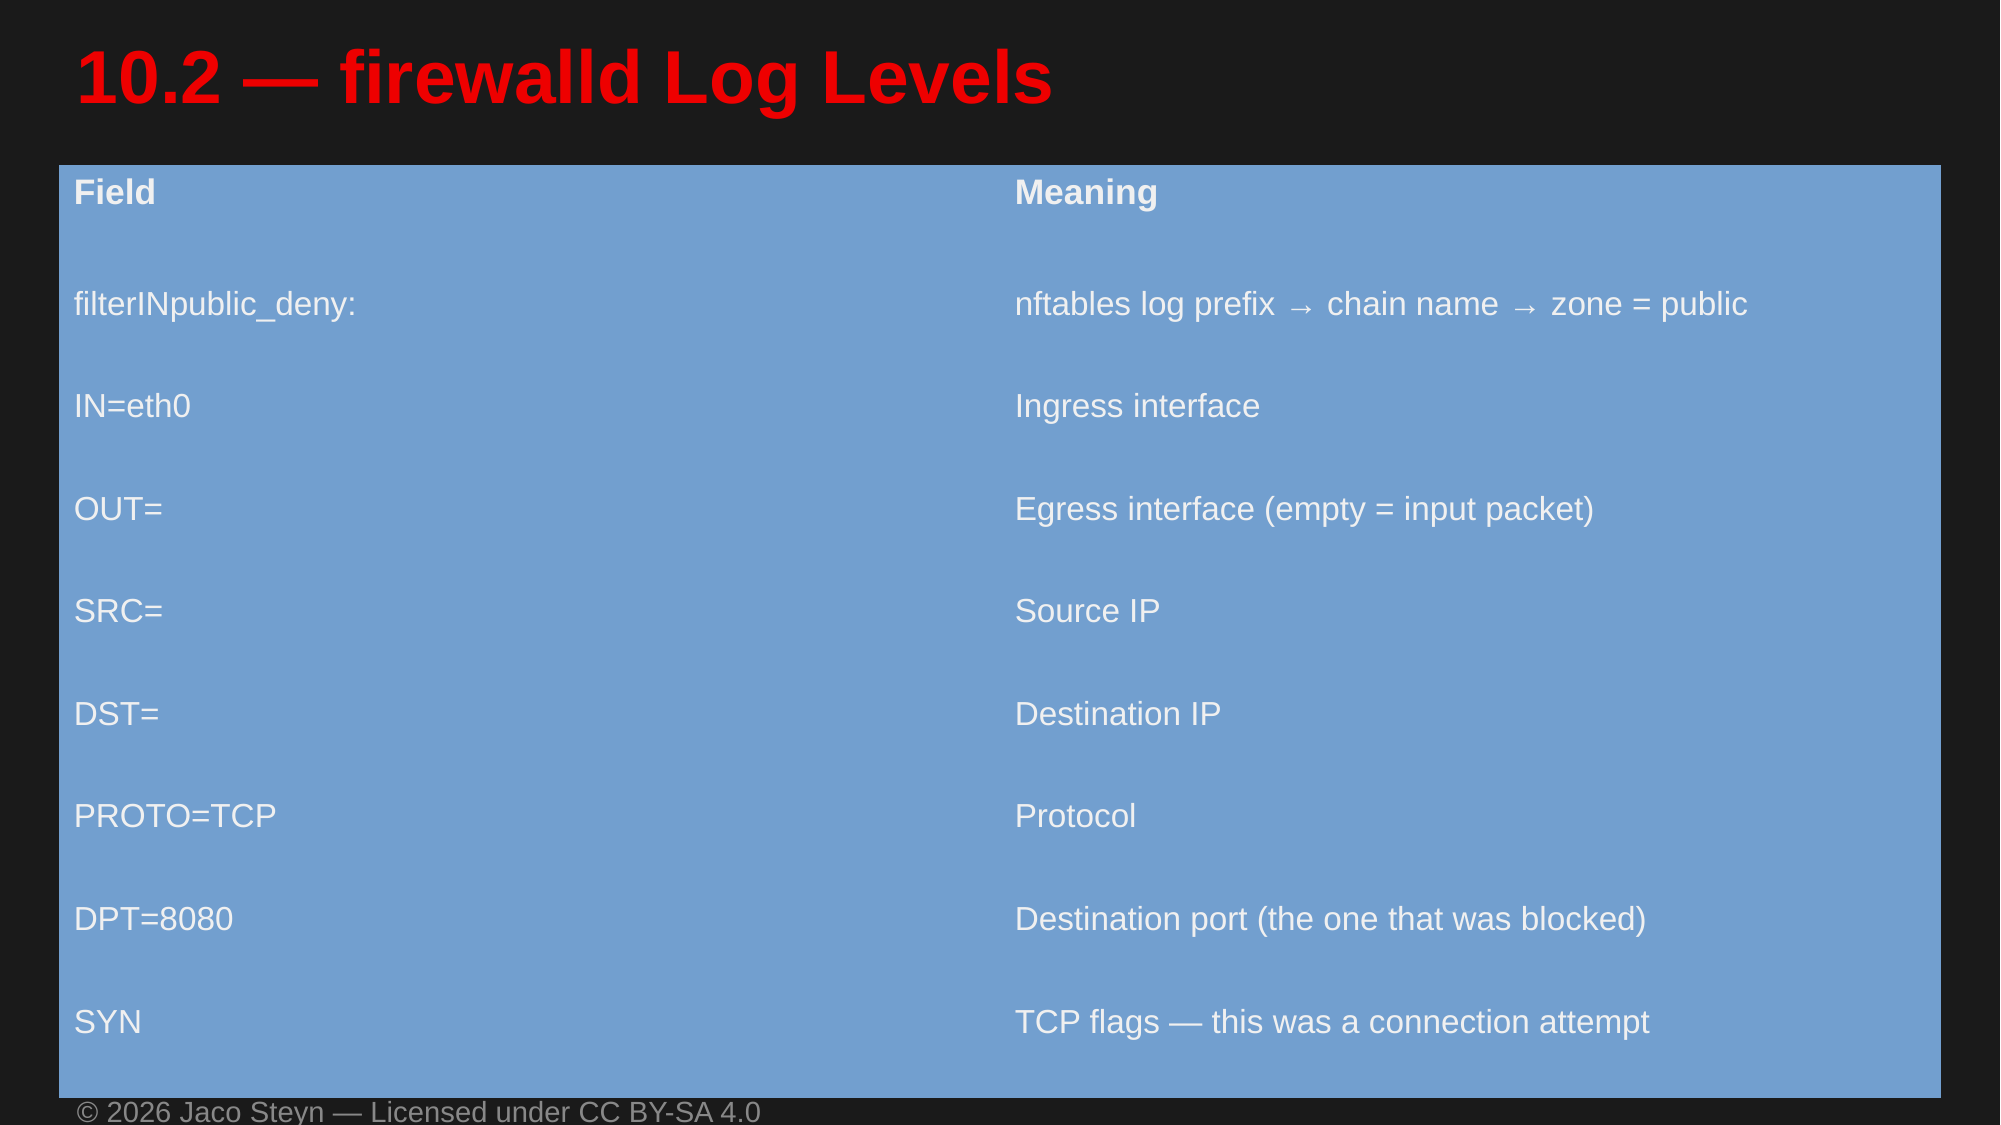

10.2 — firewalld Log Levels
| Field | Meaning |
| --- | --- |
| filterINpublic\_deny: | nftables log prefix → chain name → zone = public |
| IN=eth0 | Ingress interface |
| OUT= | Egress interface (empty = input packet) |
| SRC= | Source IP |
| DST= | Destination IP |
| PROTO=TCP | Protocol |
| DPT=8080 | Destination port (the one that was blocked) |
| SYN | TCP flags — this was a connection attempt |
© 2026 Jaco Steyn — Licensed under CC BY-SA 4.0